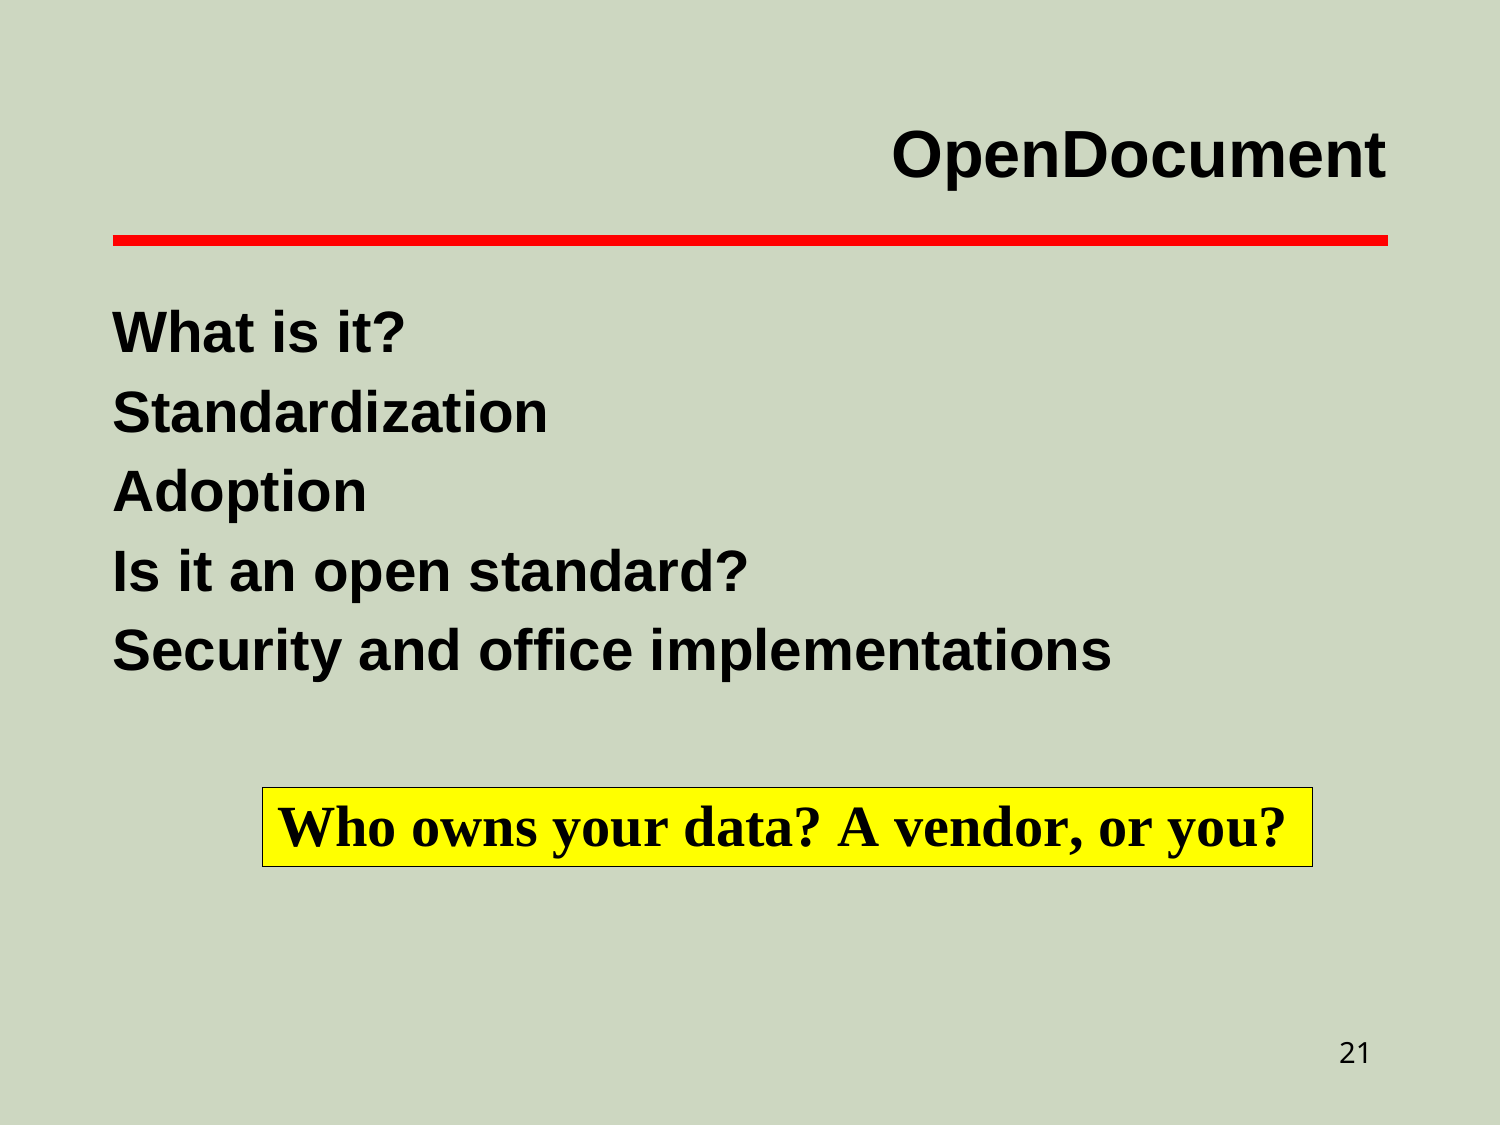

# OpenDocument
What is it?
Standardization
Adoption
Is it an open standard?
Security and office implementations
Who owns your data? A vendor, or you?